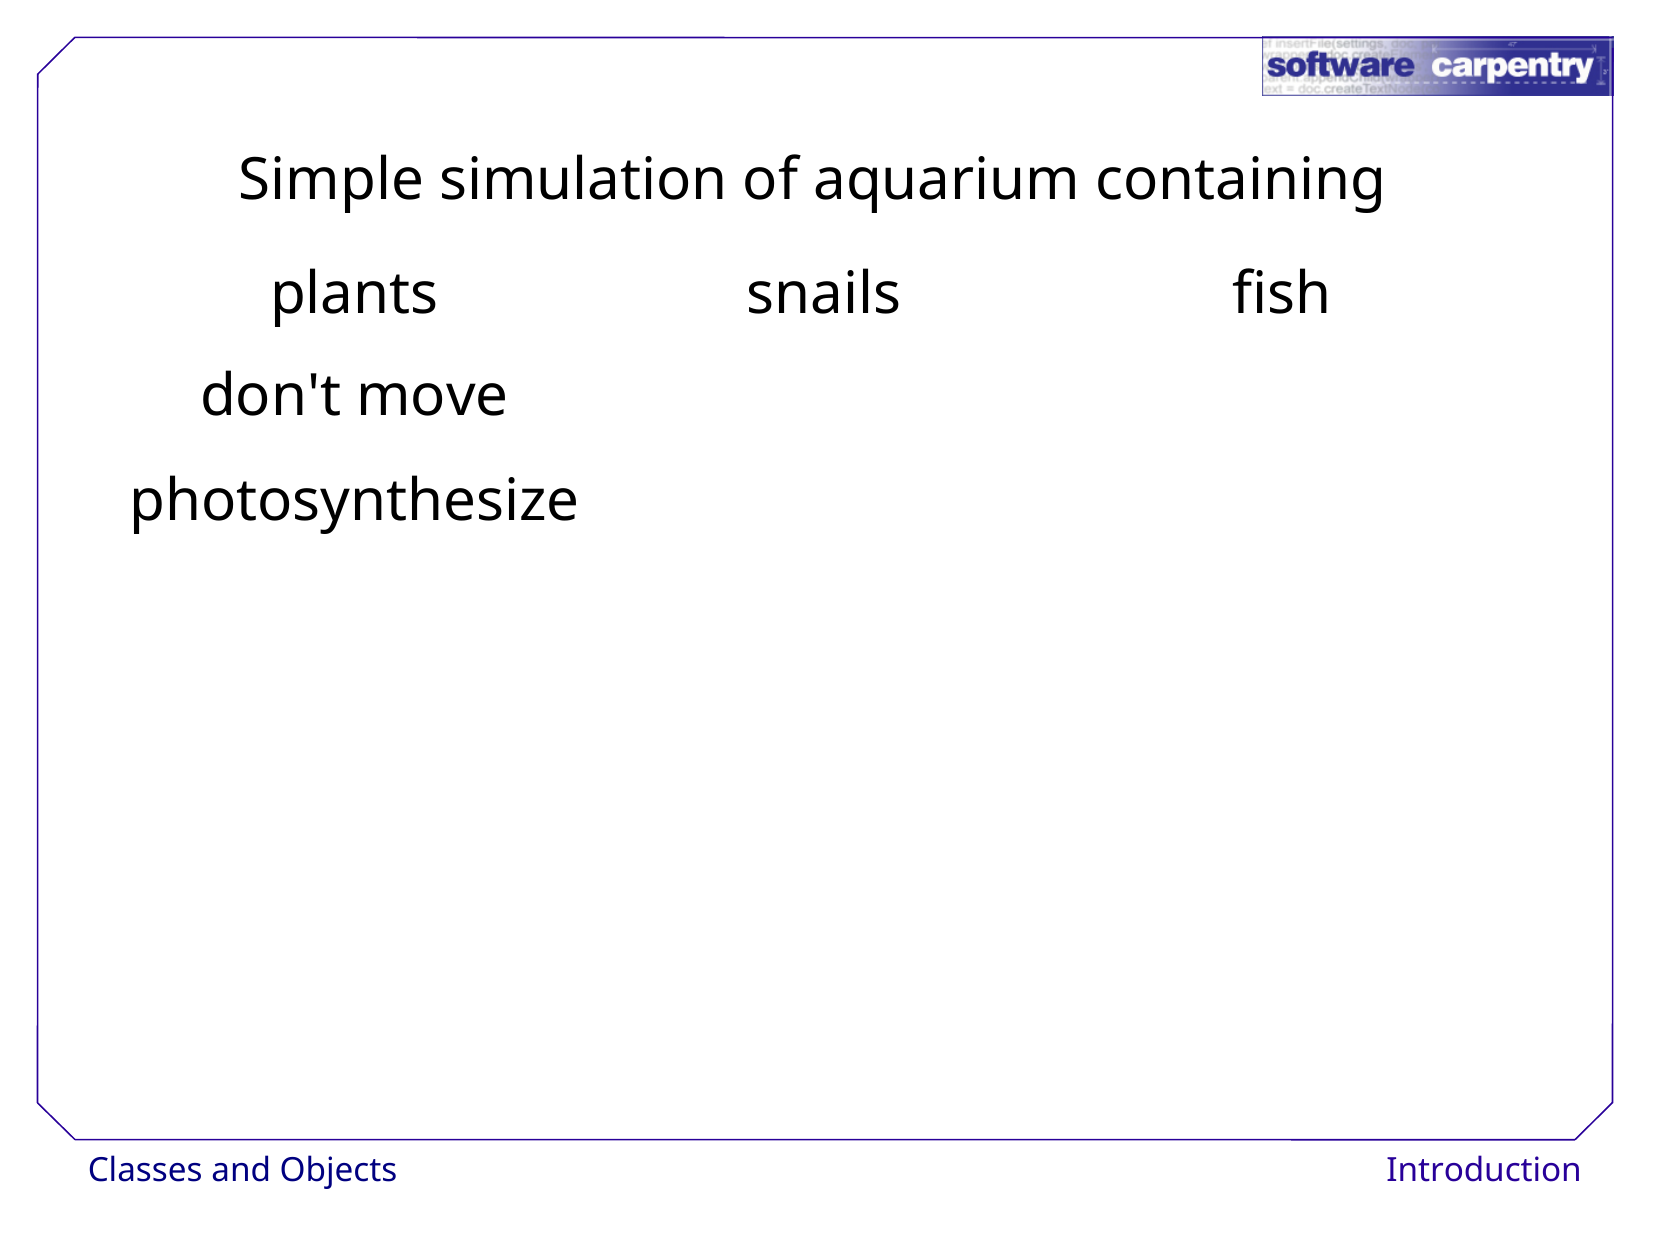

| Simple simulation of aquarium containing | | |
| --- | --- | --- |
| plants | snails | fish |
| don't move | | |
| photosynthesize | | |